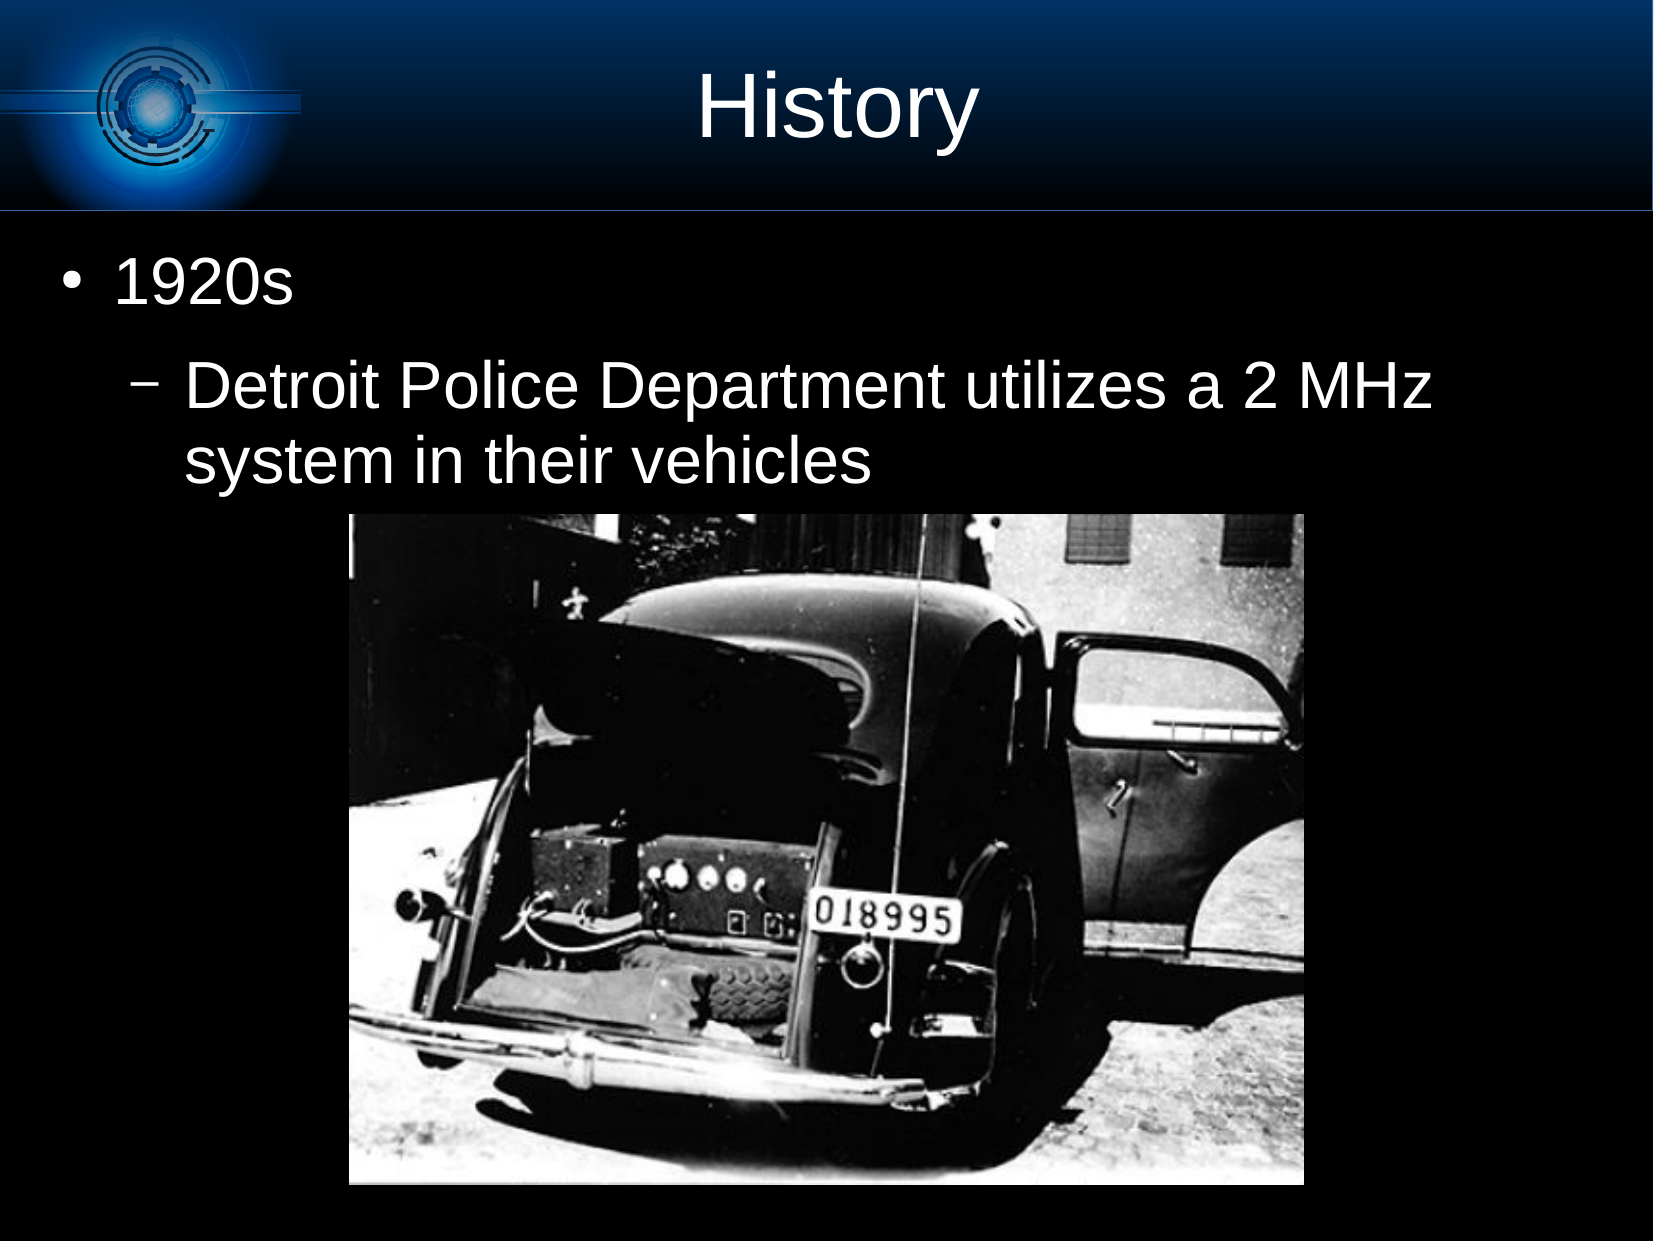

# History
1920s
Detroit Police Department utilizes a 2 MHz system in their vehicles